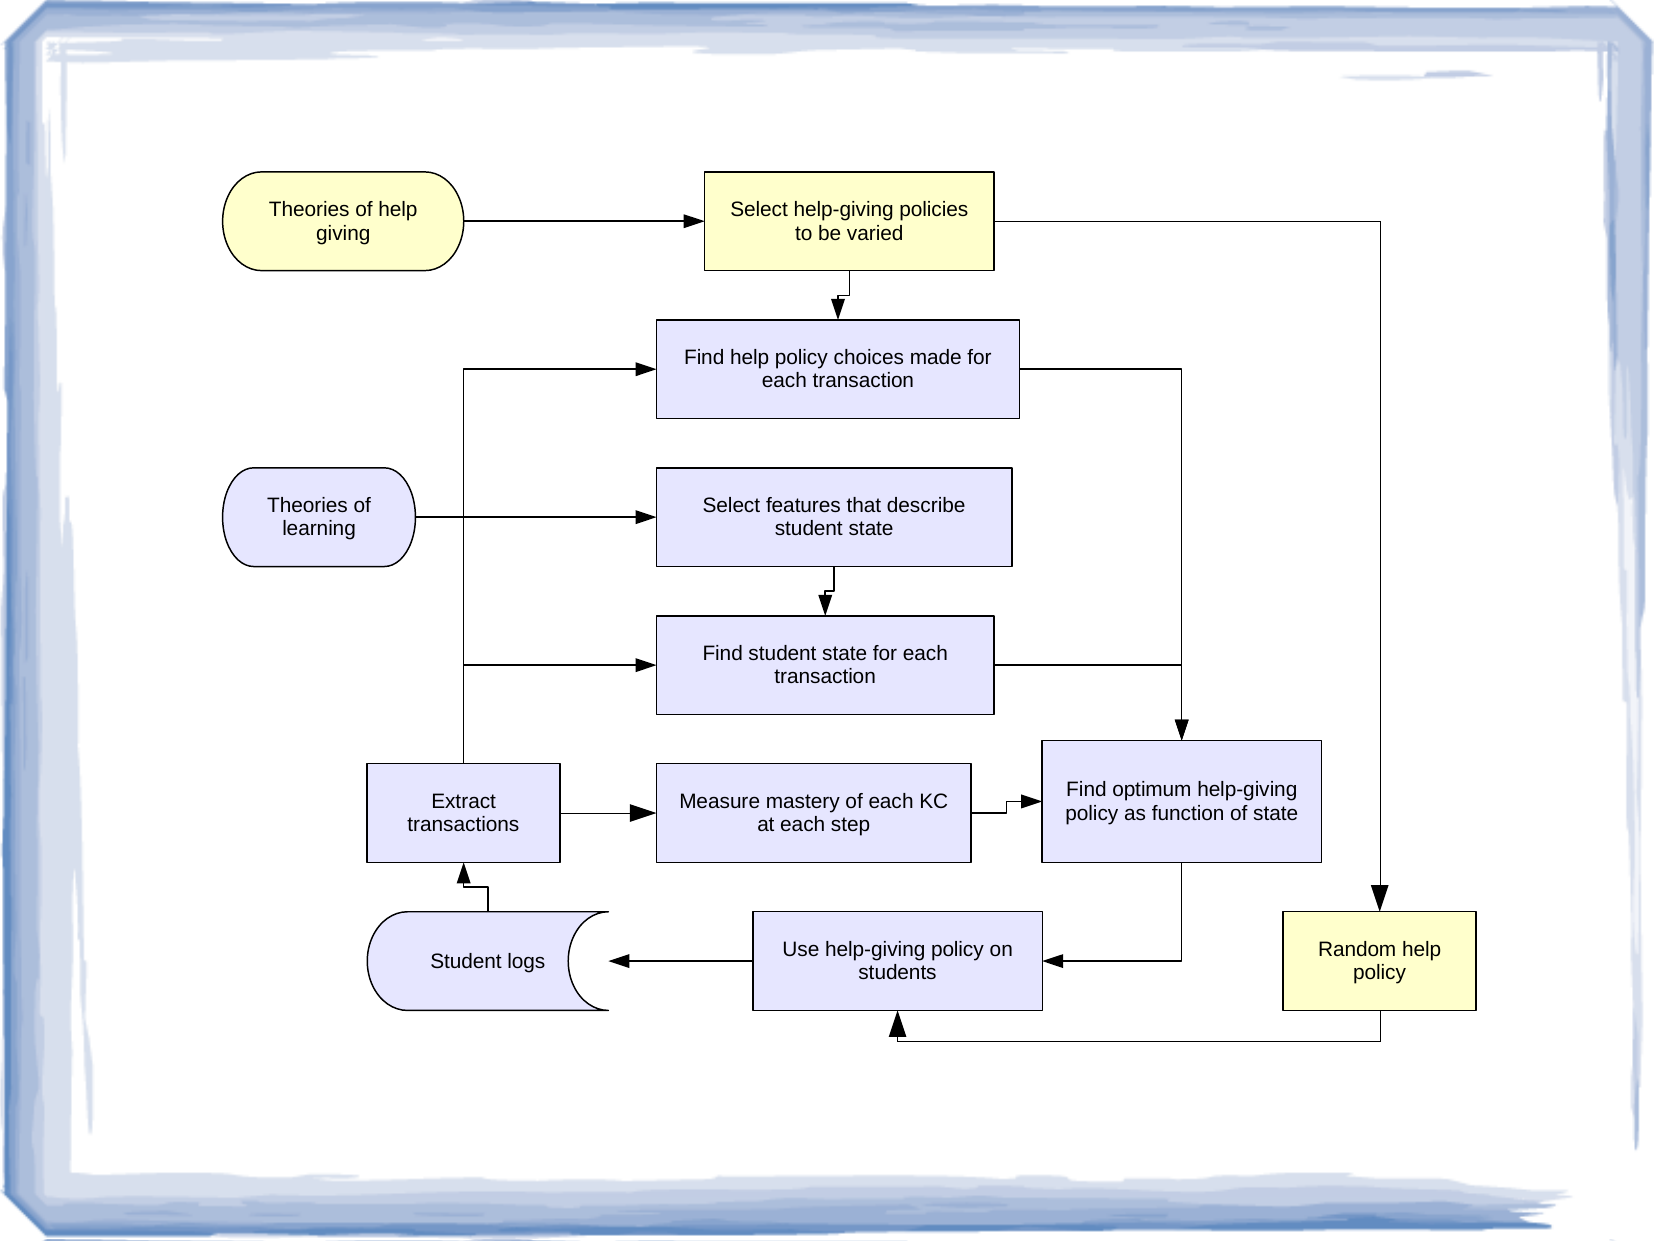

Theories of help giving
Select help-giving policies to be varied
Find help policy choices made for each transaction
Theories of learning
Select features that describe student state
Find student state for each transaction
Find optimum help-giving policy as function of state
Extract transactions
Measure mastery of each KC at each step
Student logs
Use help-giving policy on students
Random help policy